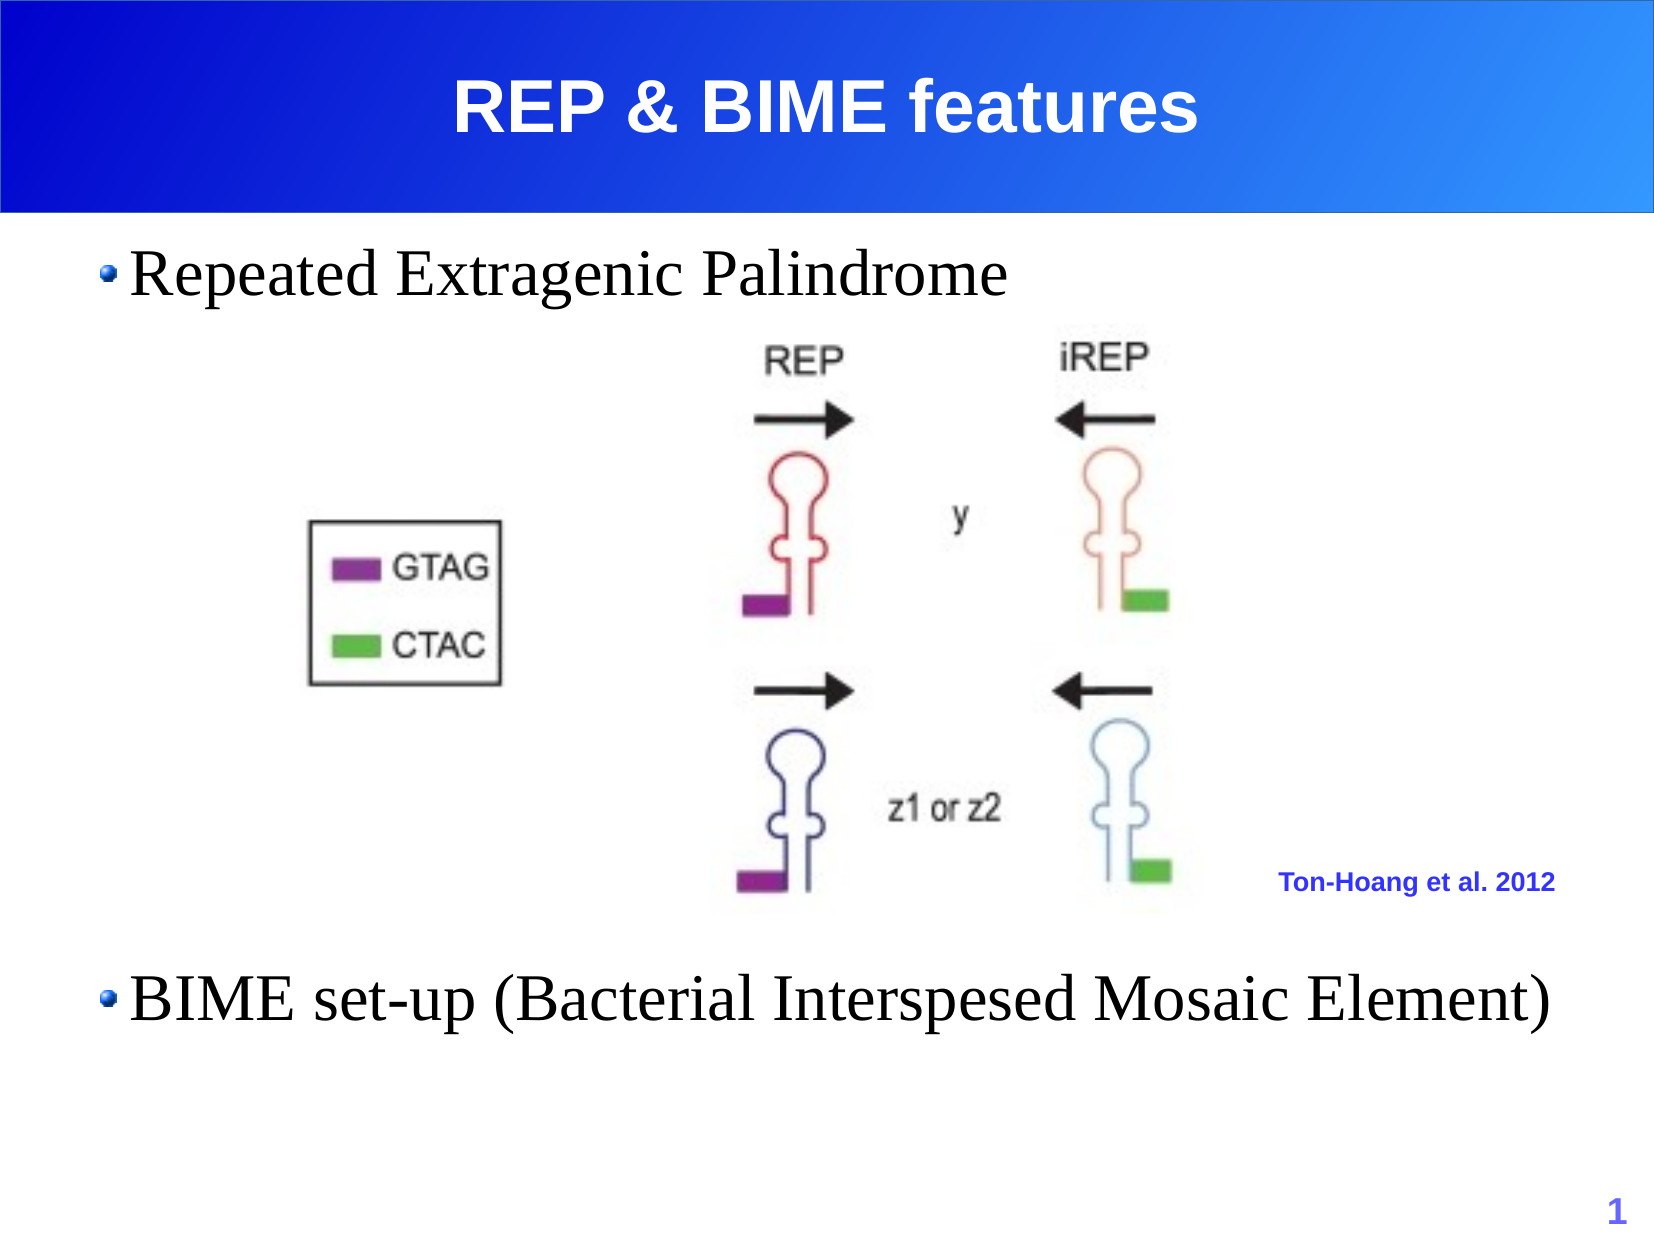

# REP & BIME features
Repeated Extragenic Palindrome
BIME set-up (Bacterial Interspesed Mosaic Element)
Ton-Hoang et al. 2012
1